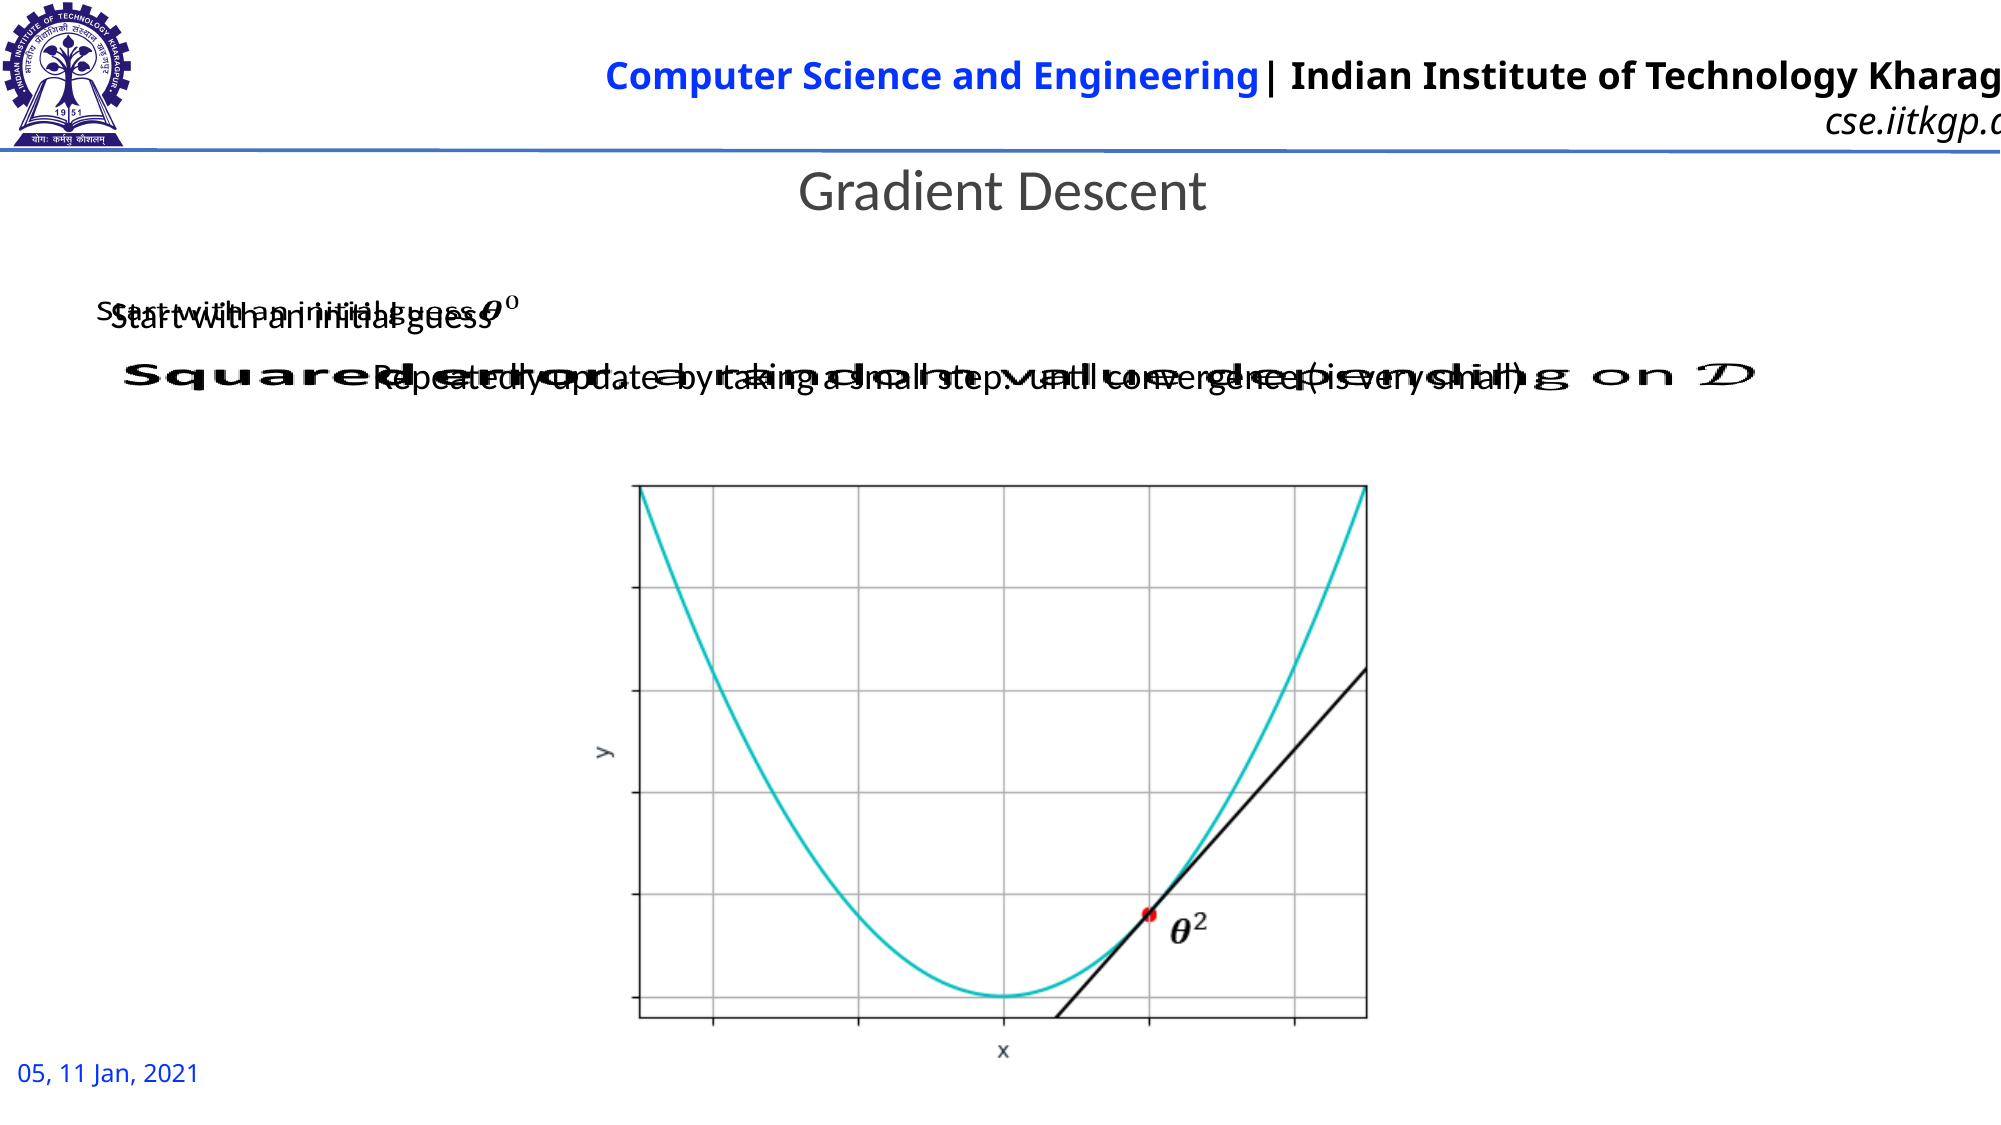

Gradient Descent
Start with an initial guess
Repeatedly update by taking a small step: until convergence ( is very small)
05, 11 Jan, 2021